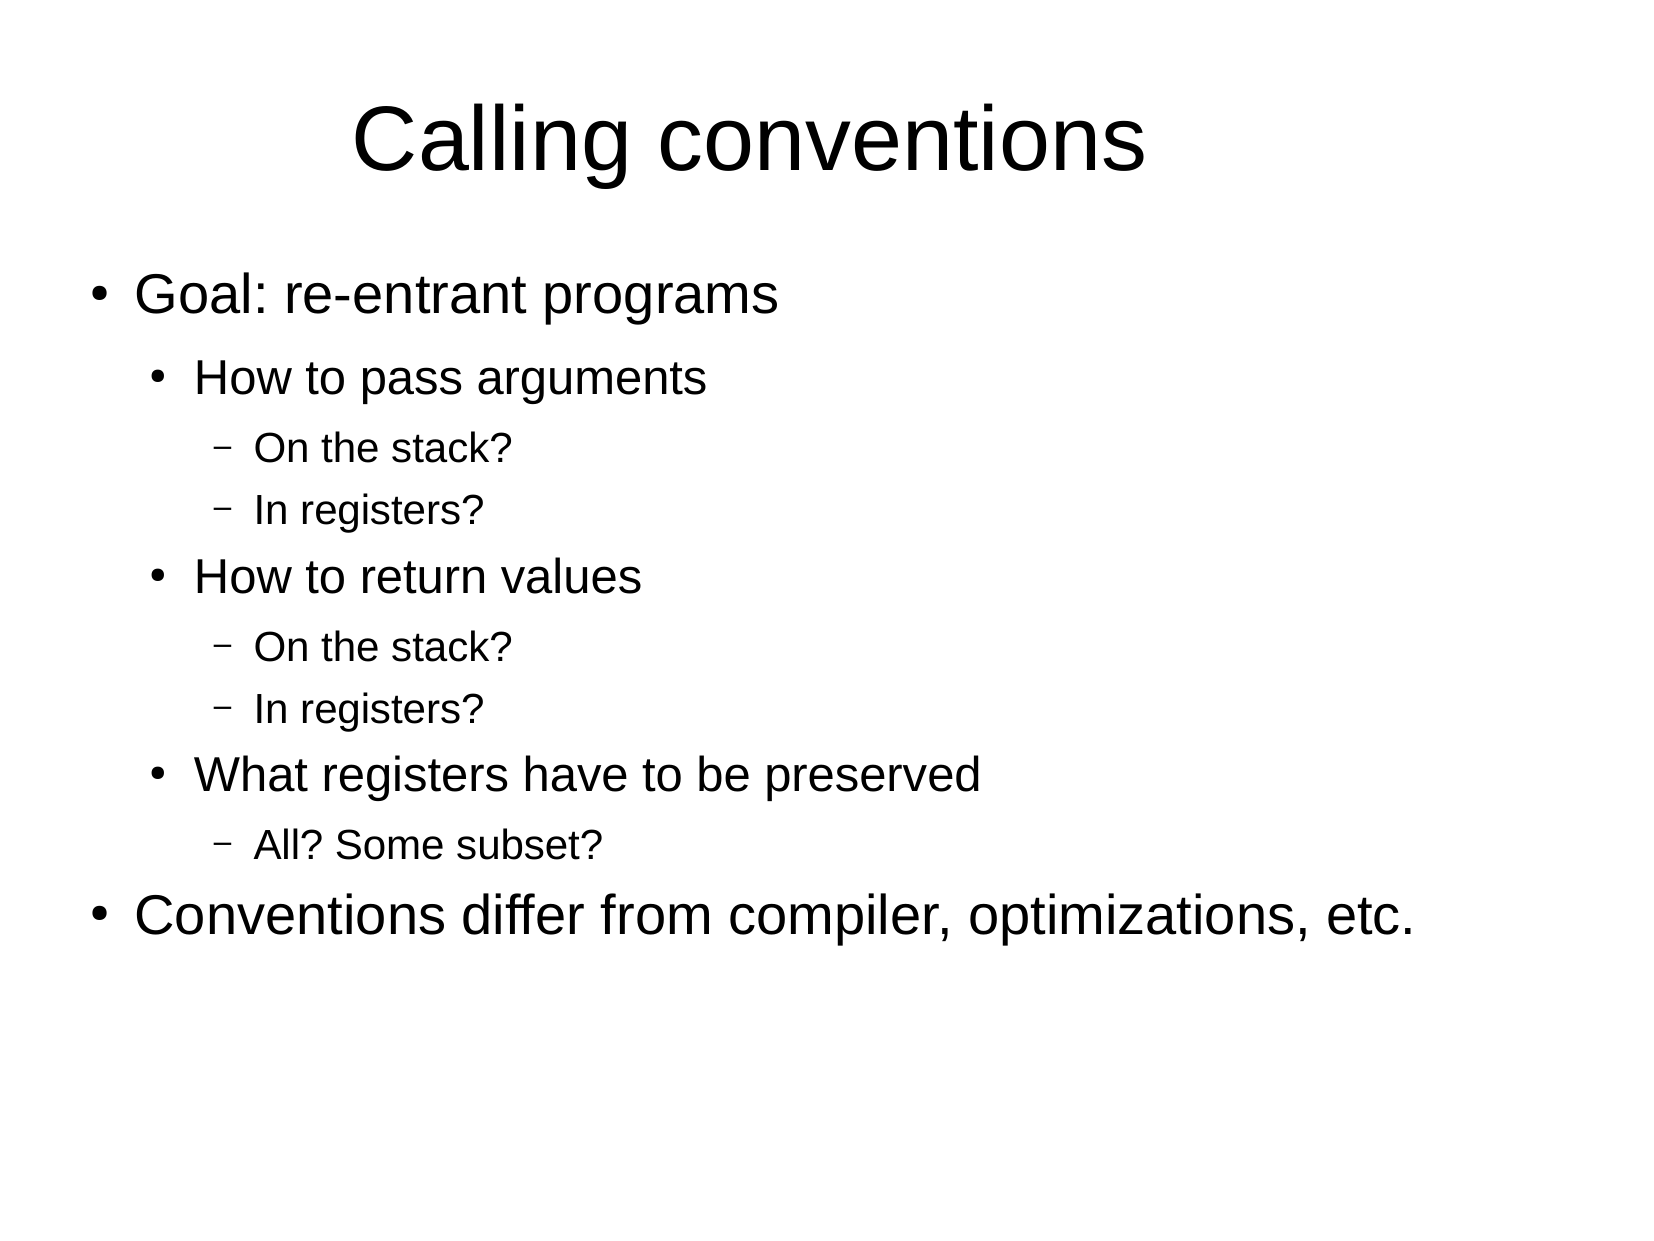

# Calling conventions
Goal: re-entrant programs
How to pass arguments
On the stack?
In registers?
How to return values
On the stack?
In registers?
What registers have to be preserved
All? Some subset?
Conventions differ from compiler, optimizations, etc.